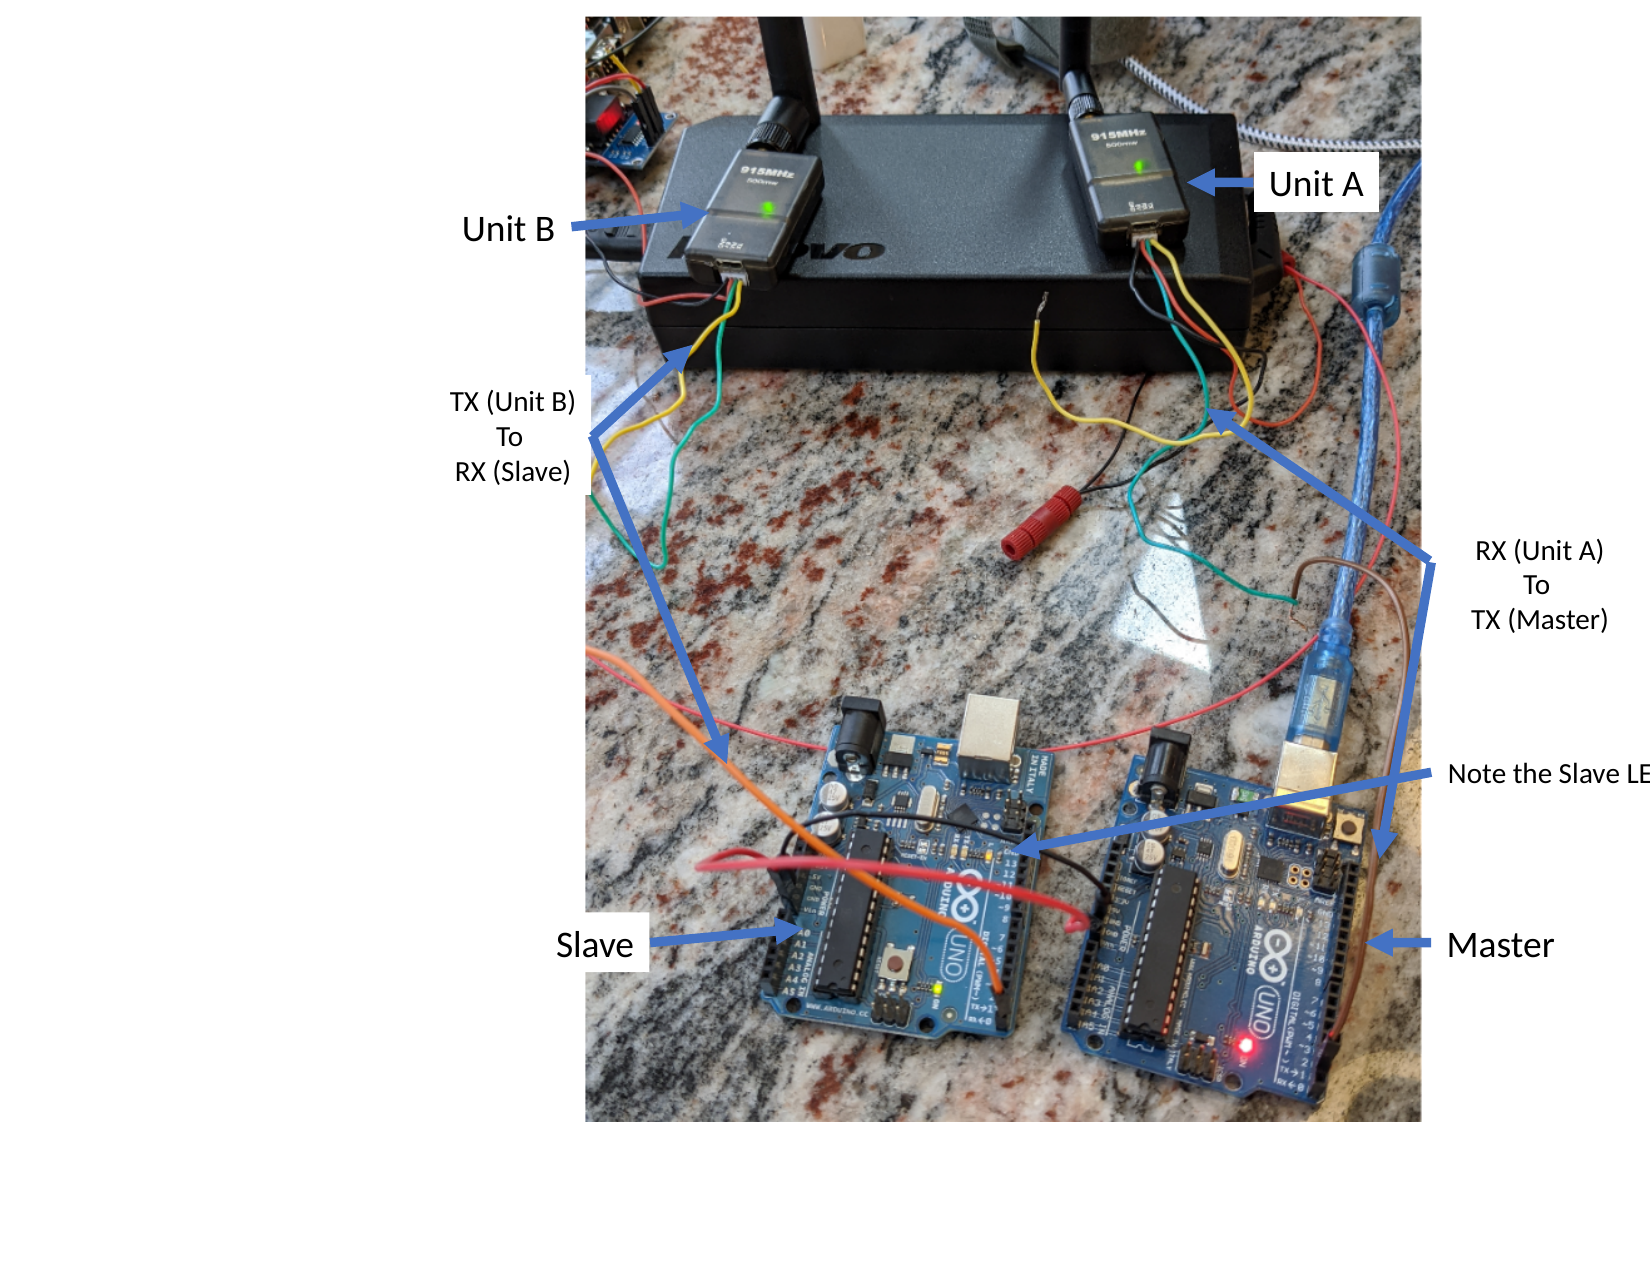

Unit A
Unit B
TX (Unit B)
To
RX (Slave)
RX (Unit A)
To
TX (Master)
Note the Slave LED is lit
Slave
Master